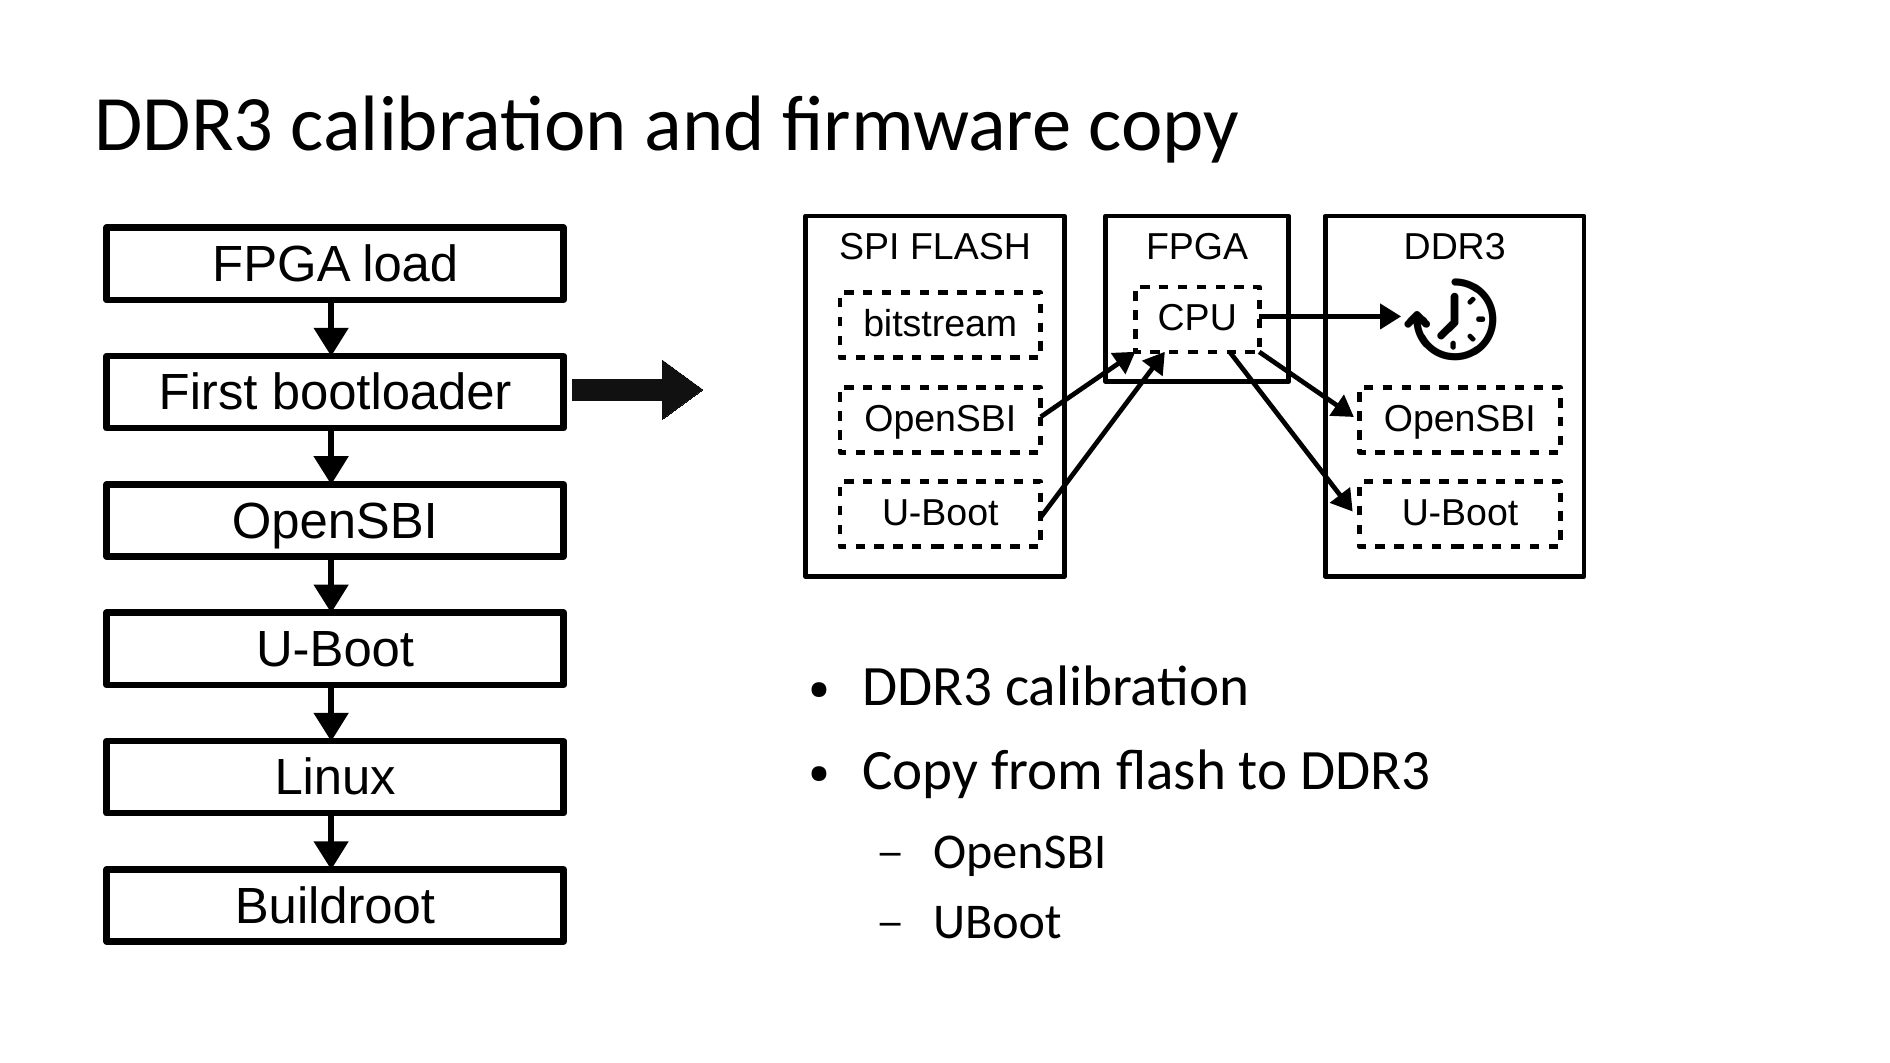

# DDR3 calibration and firmware copy
DDR3 calibration
Copy from flash to DDR3
OpenSBI
UBoot